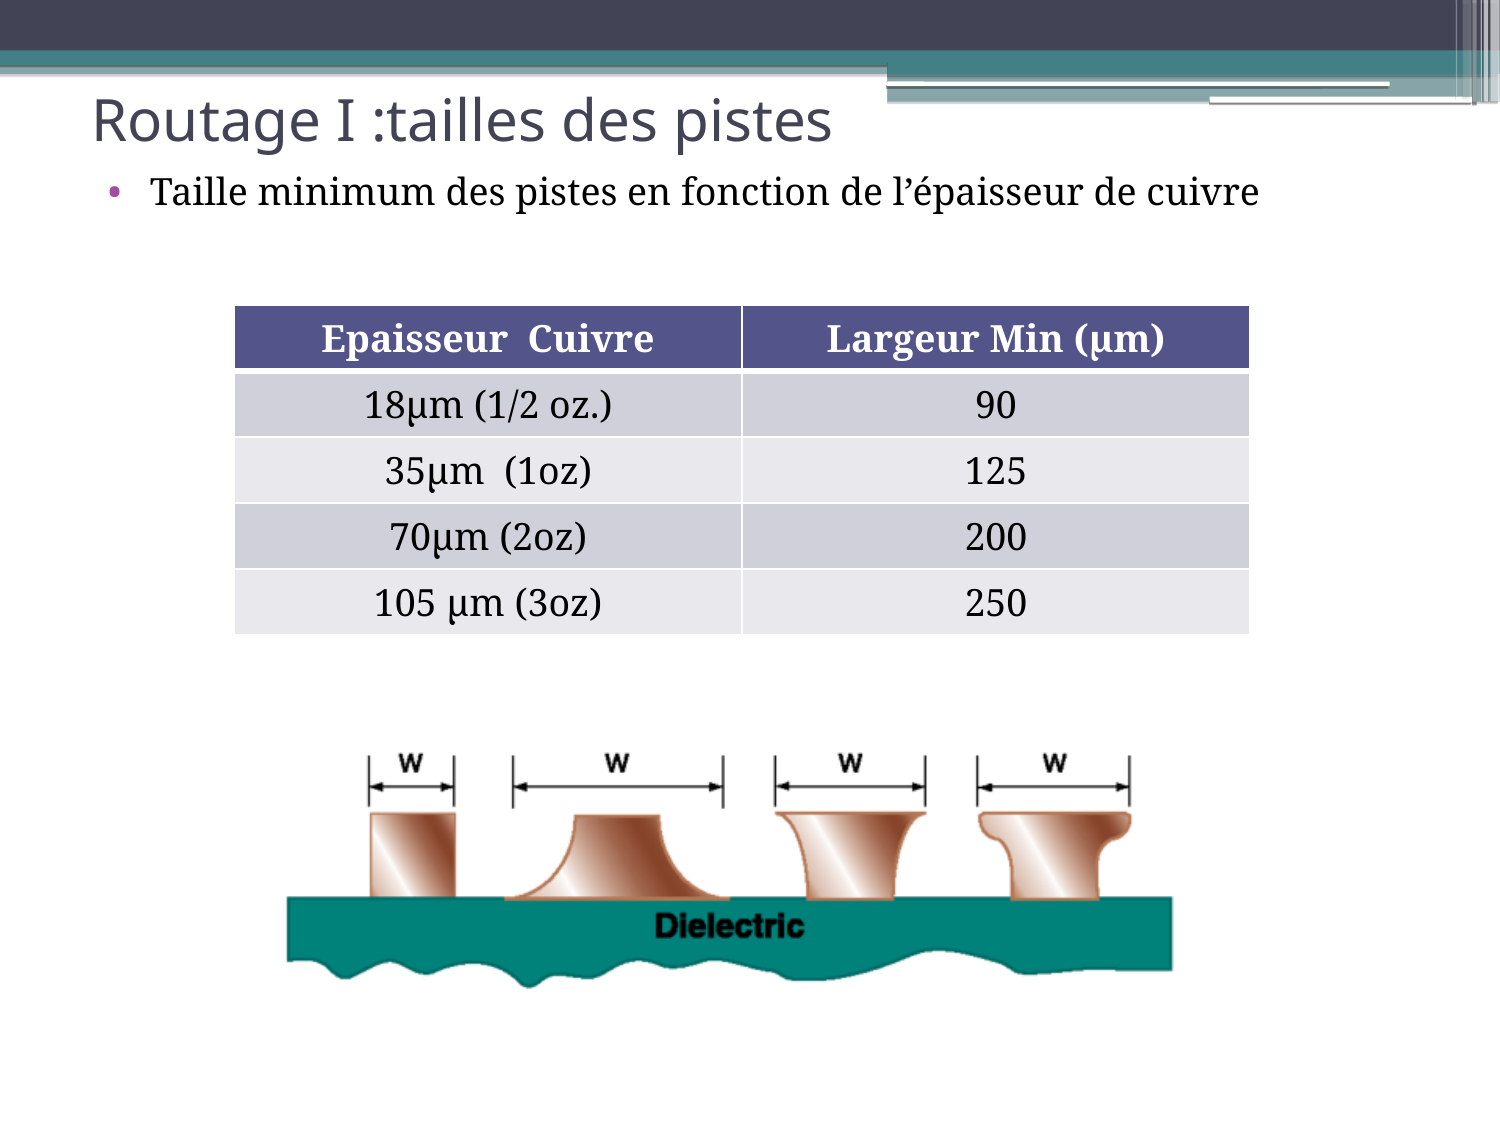

# Routage I :tailles des pistes
Taille minimum des pistes en fonction de l’épaisseur de cuivre
| Epaisseur Cuivre | Largeur Min (µm) |
| --- | --- |
| 18µm (1/2 oz.) | 90 |
| 35µm (1oz) | 125 |
| 70µm (2oz) | 200 |
| 105 µm (3oz) | 250 |